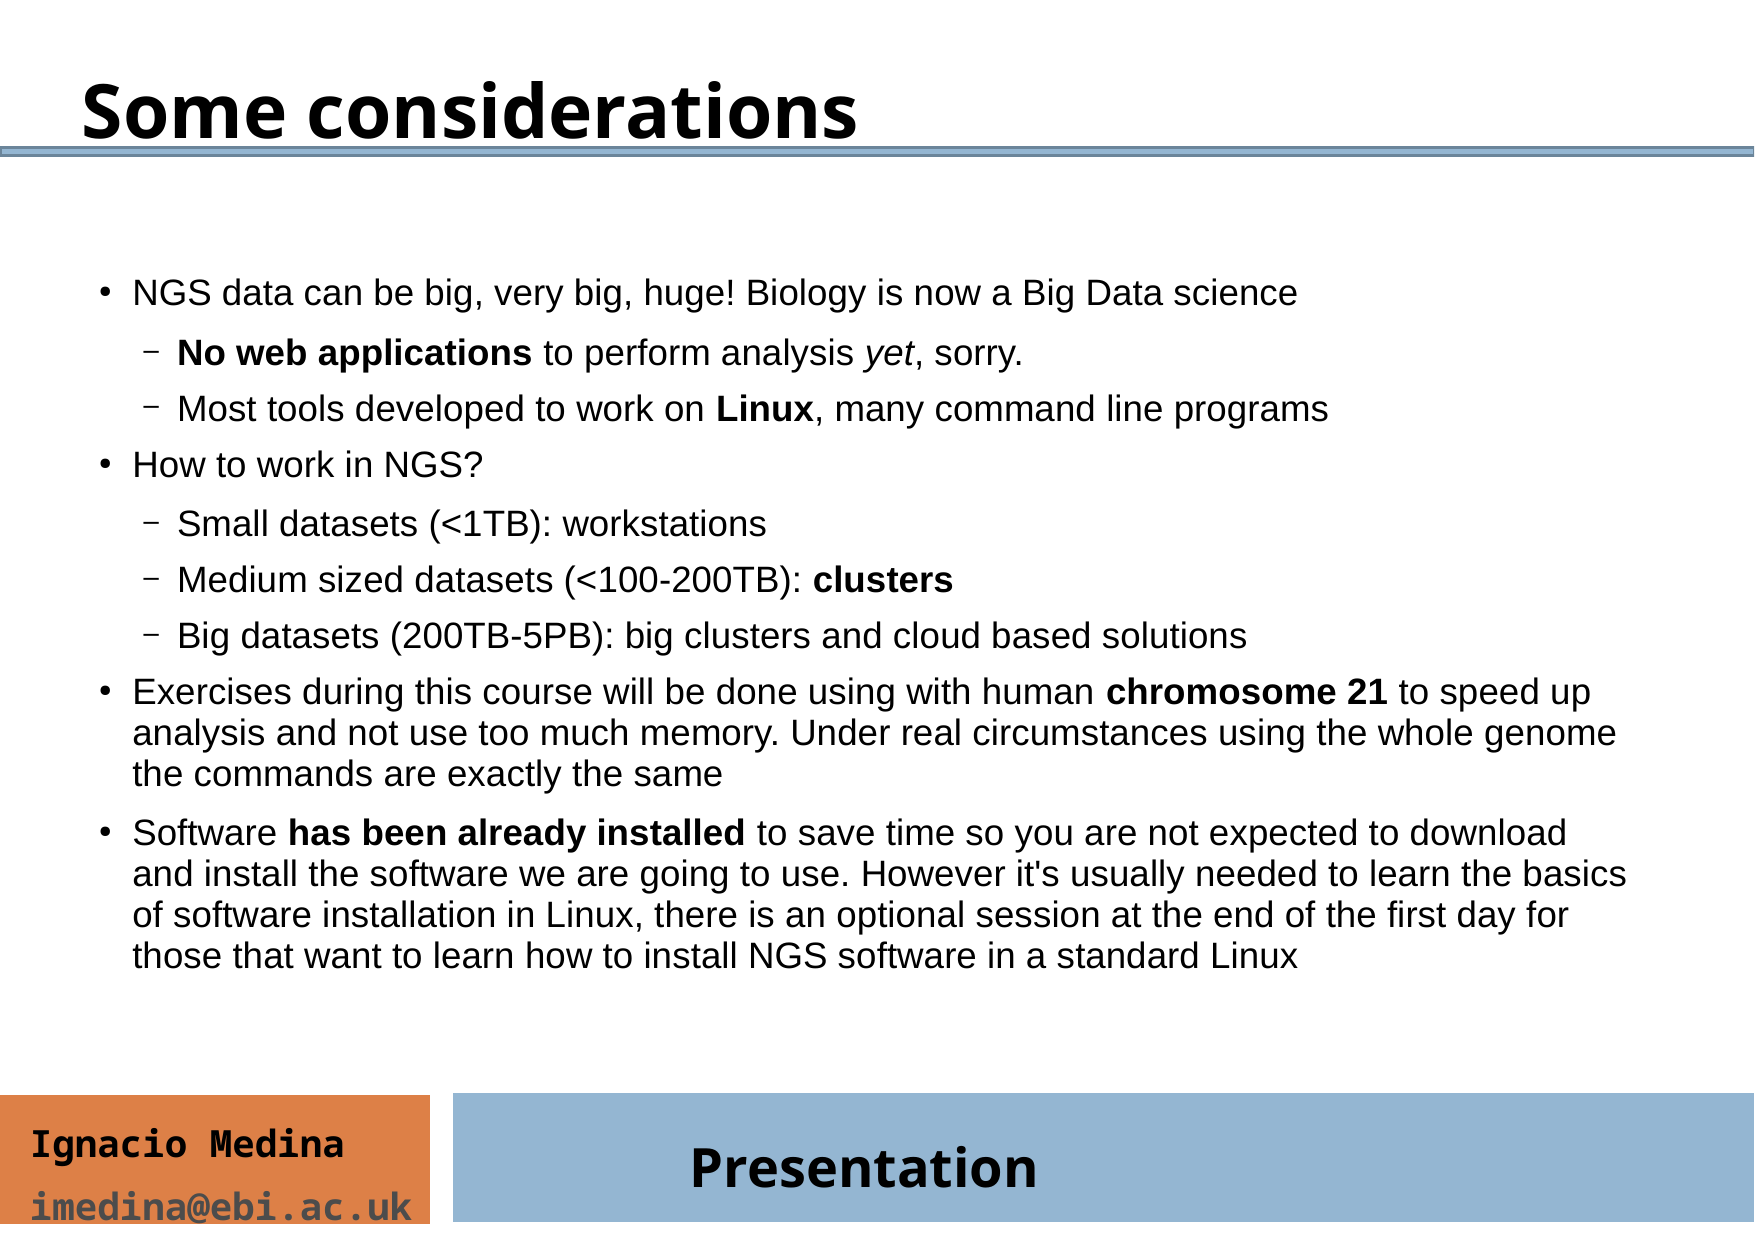

Some considerations
# NGS data can be big, very big, huge! Biology is now a Big Data science
No web applications to perform analysis yet, sorry.
Most tools developed to work on Linux, many command line programs
How to work in NGS?
Small datasets (<1TB): workstations
Medium sized datasets (<100-200TB): clusters
Big datasets (200TB-5PB): big clusters and cloud based solutions
Exercises during this course will be done using with human chromosome 21 to speed up analysis and not use too much memory. Under real circumstances using the whole genome the commands are exactly the same
Software has been already installed to save time so you are not expected to download and install the software we are going to use. However it's usually needed to learn the basics of software installation in Linux, there is an optional session at the end of the first day for those that want to learn how to install NGS software in a standard Linux
Ignacio Medina
imedina@ebi.ac.uk
Presentation